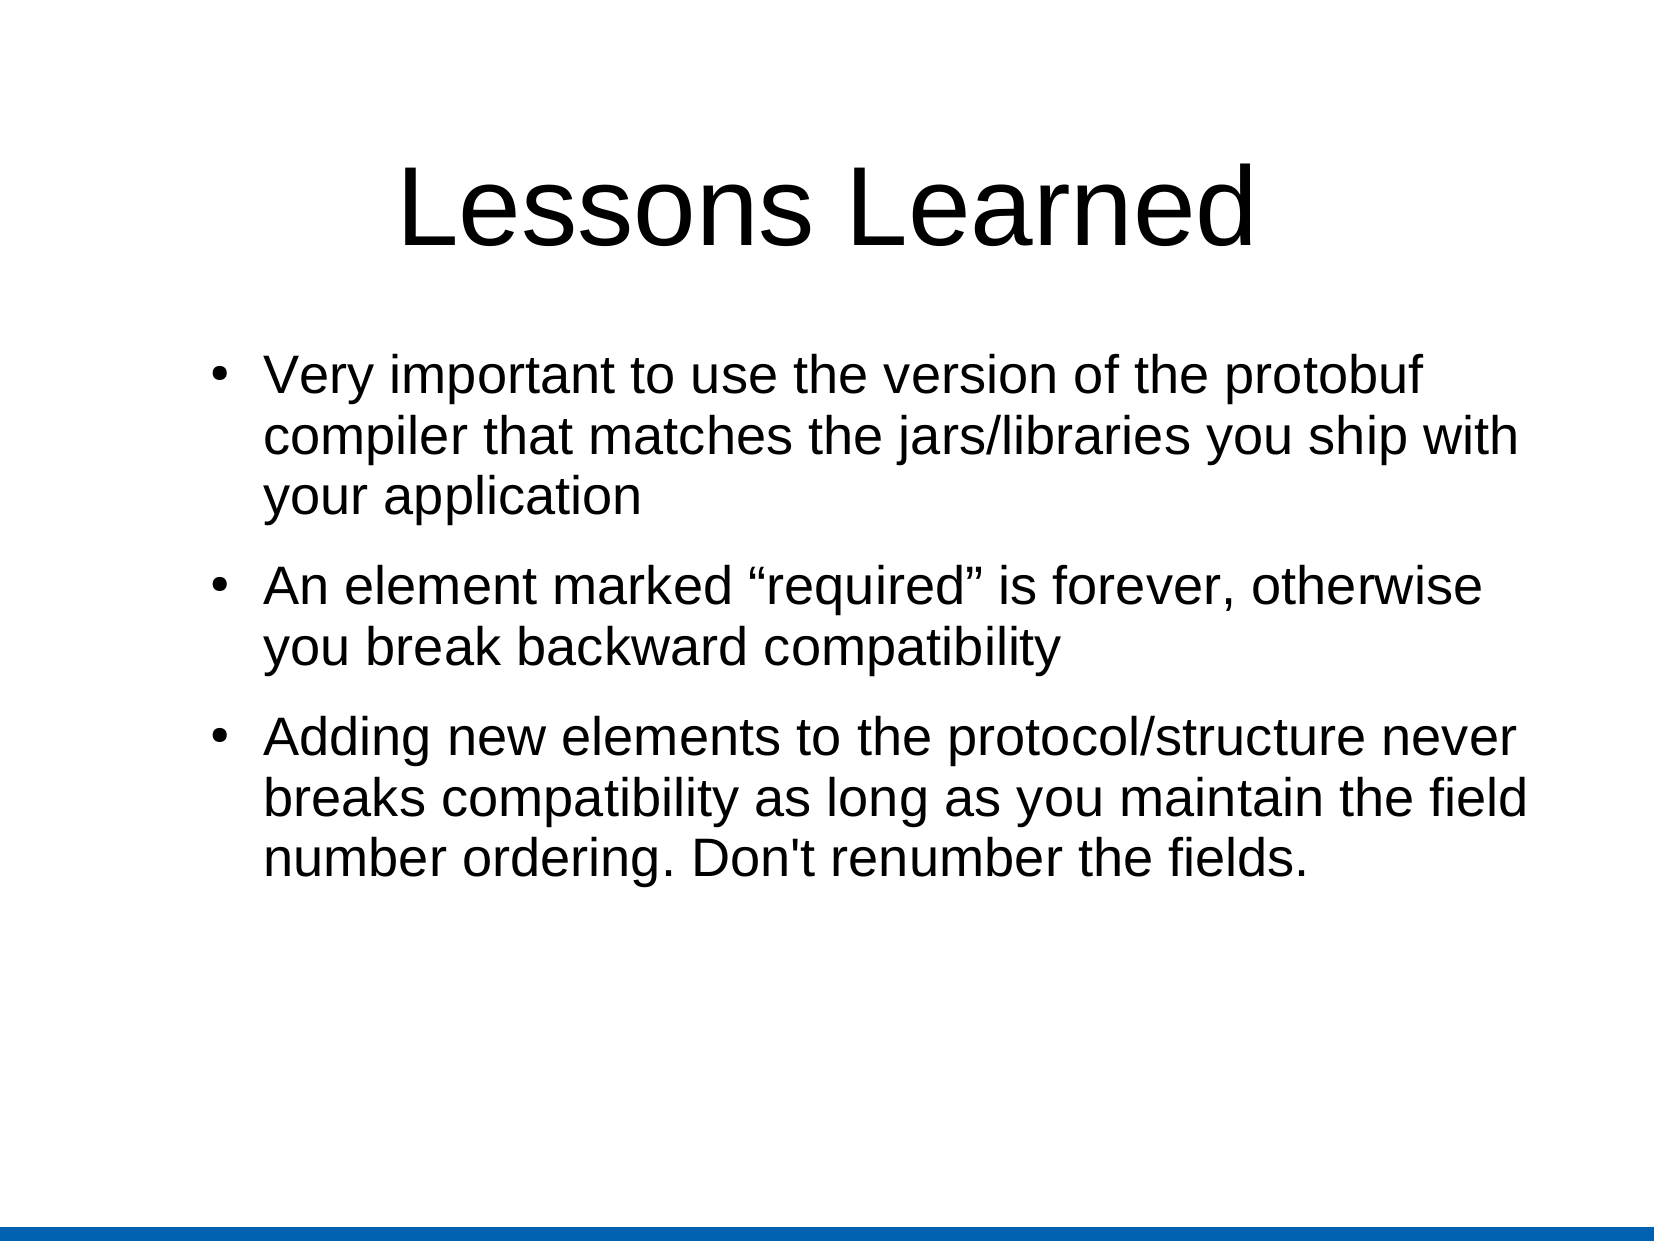

# Lessons Learned
Very important to use the version of the protobuf compiler that matches the jars/libraries you ship with your application
An element marked “required” is forever, otherwise you break backward compatibility
Adding new elements to the protocol/structure never breaks compatibility as long as you maintain the field number ordering. Don't renumber the fields.